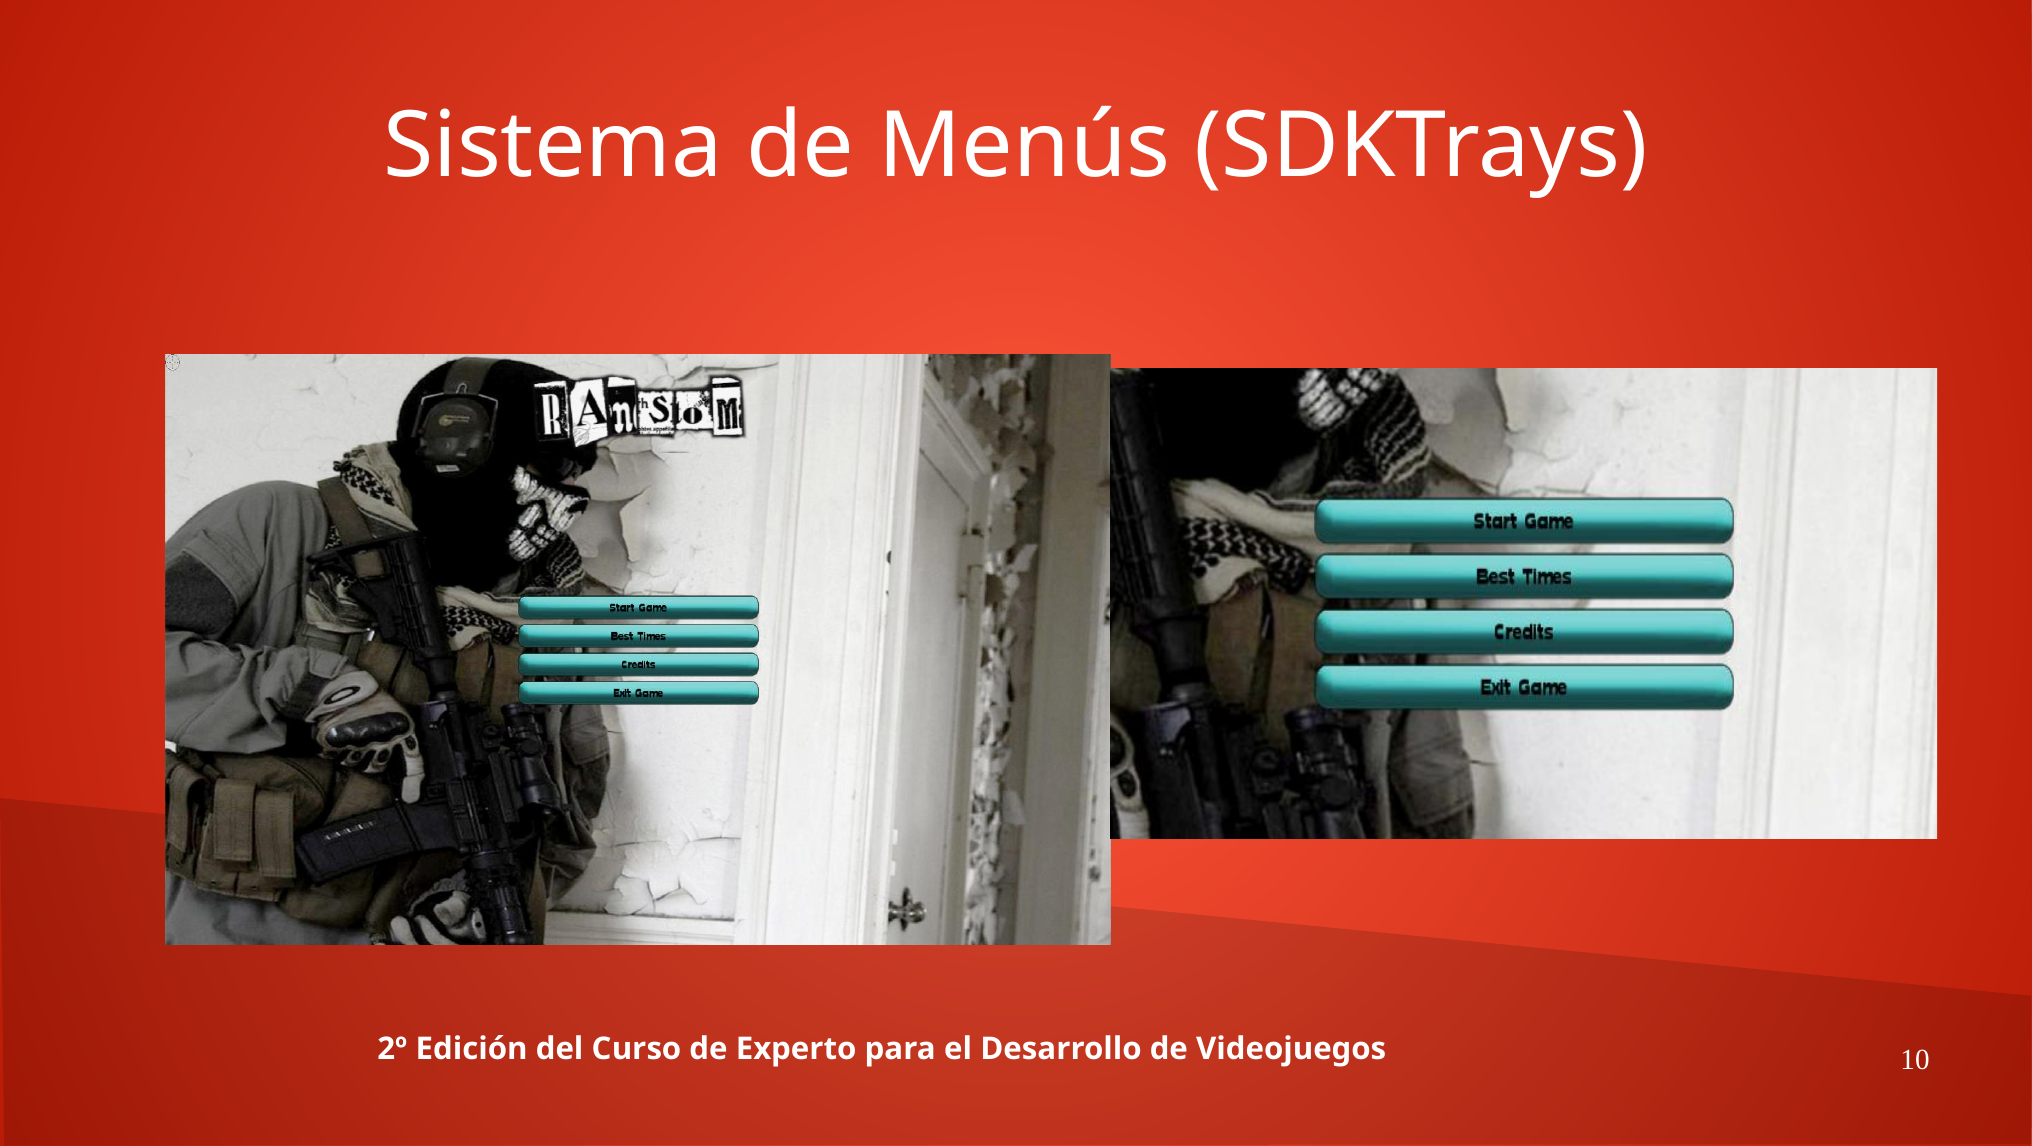

# Sistema de Menús (SDKTrays)
2º Edición del Curso de Experto para el Desarrollo de Videojuegos
10